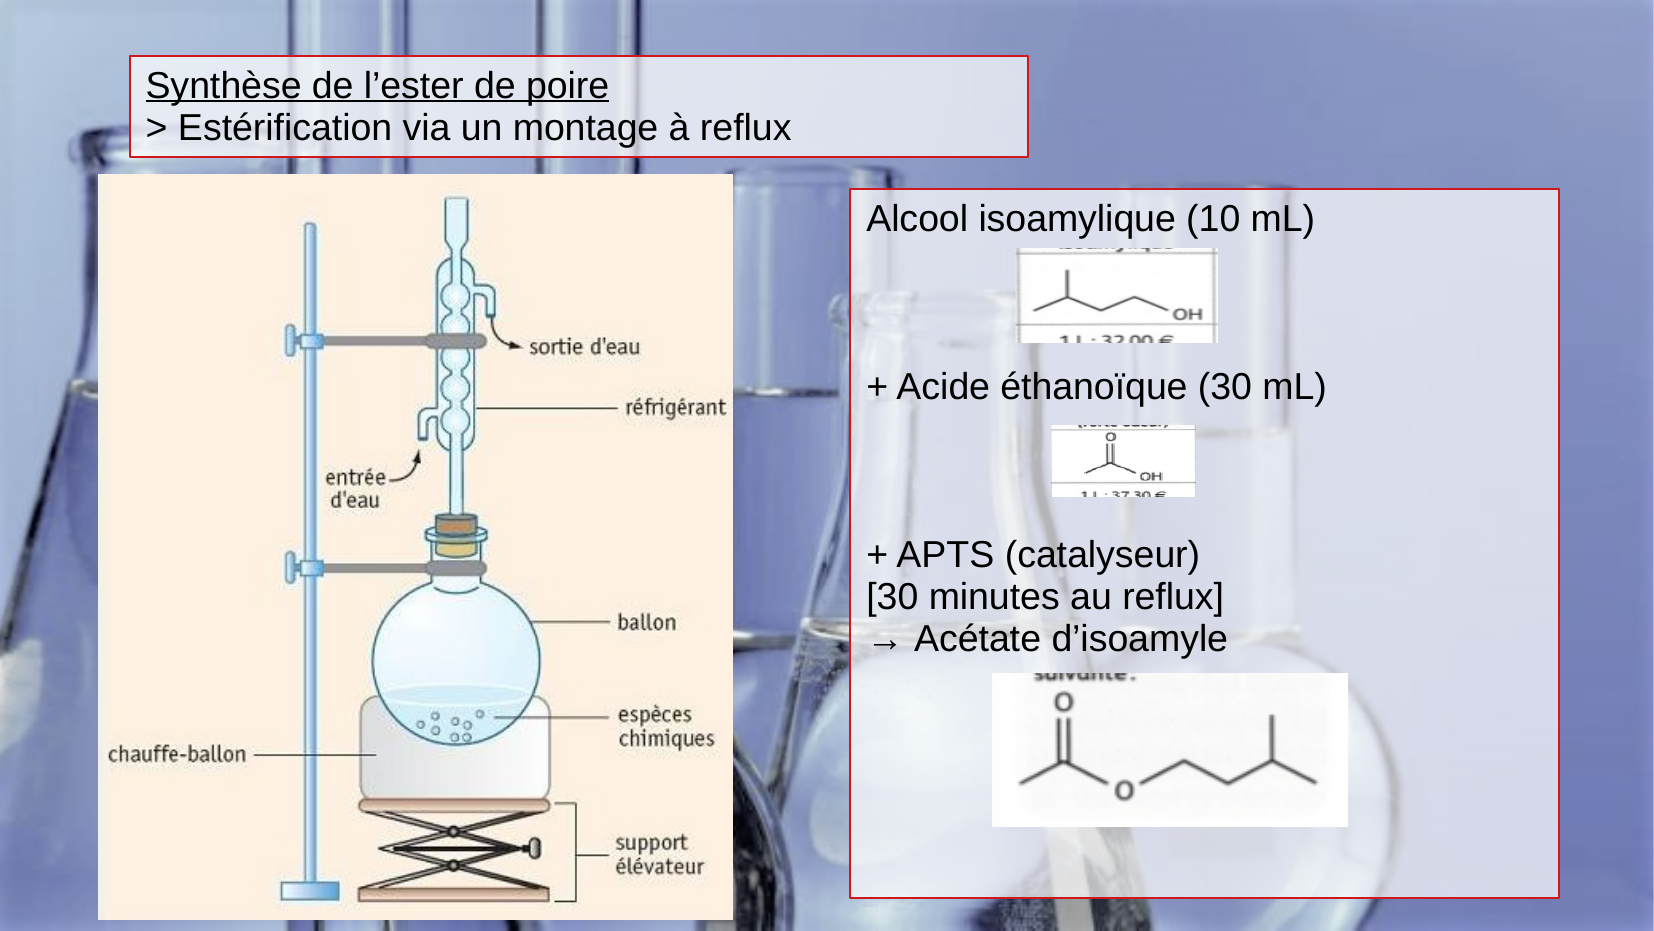

Synthèse de l’ester de poire
> Estérification via un montage à reflux
Alcool isoamylique (10 mL)
+ Acide éthanoïque (30 mL)
+ APTS (catalyseur)
[30 minutes au reflux]
→ Acétate d’isoamyle